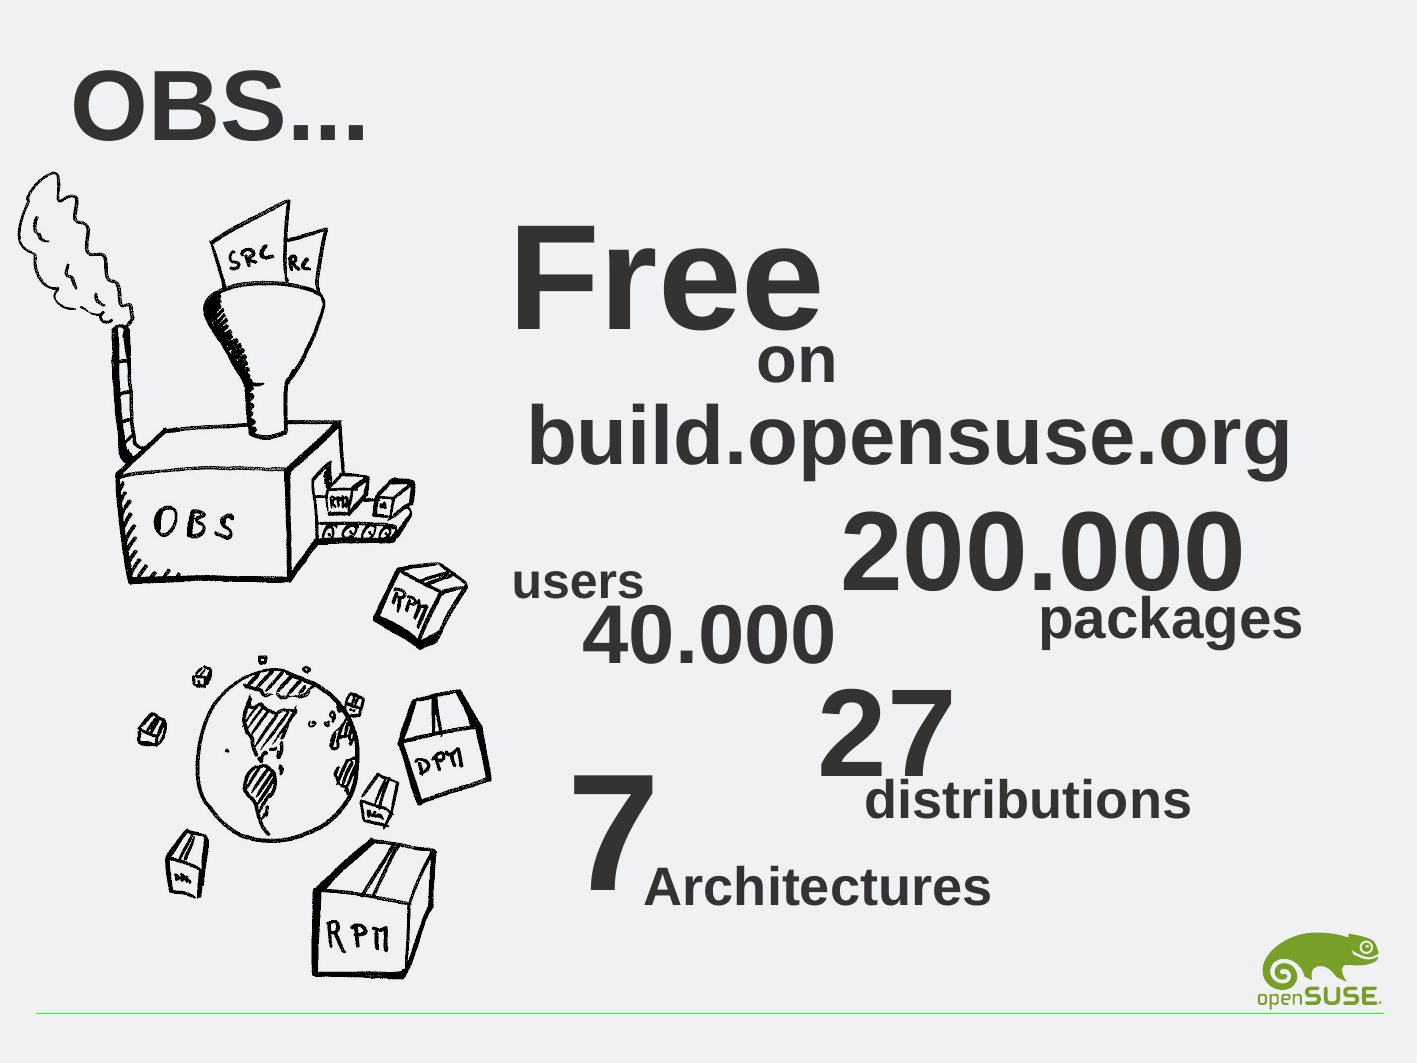

OBS...
# Free
on
build.opensuse.org
200.000
users
packages
40.000
27
distributions
7
Architectures